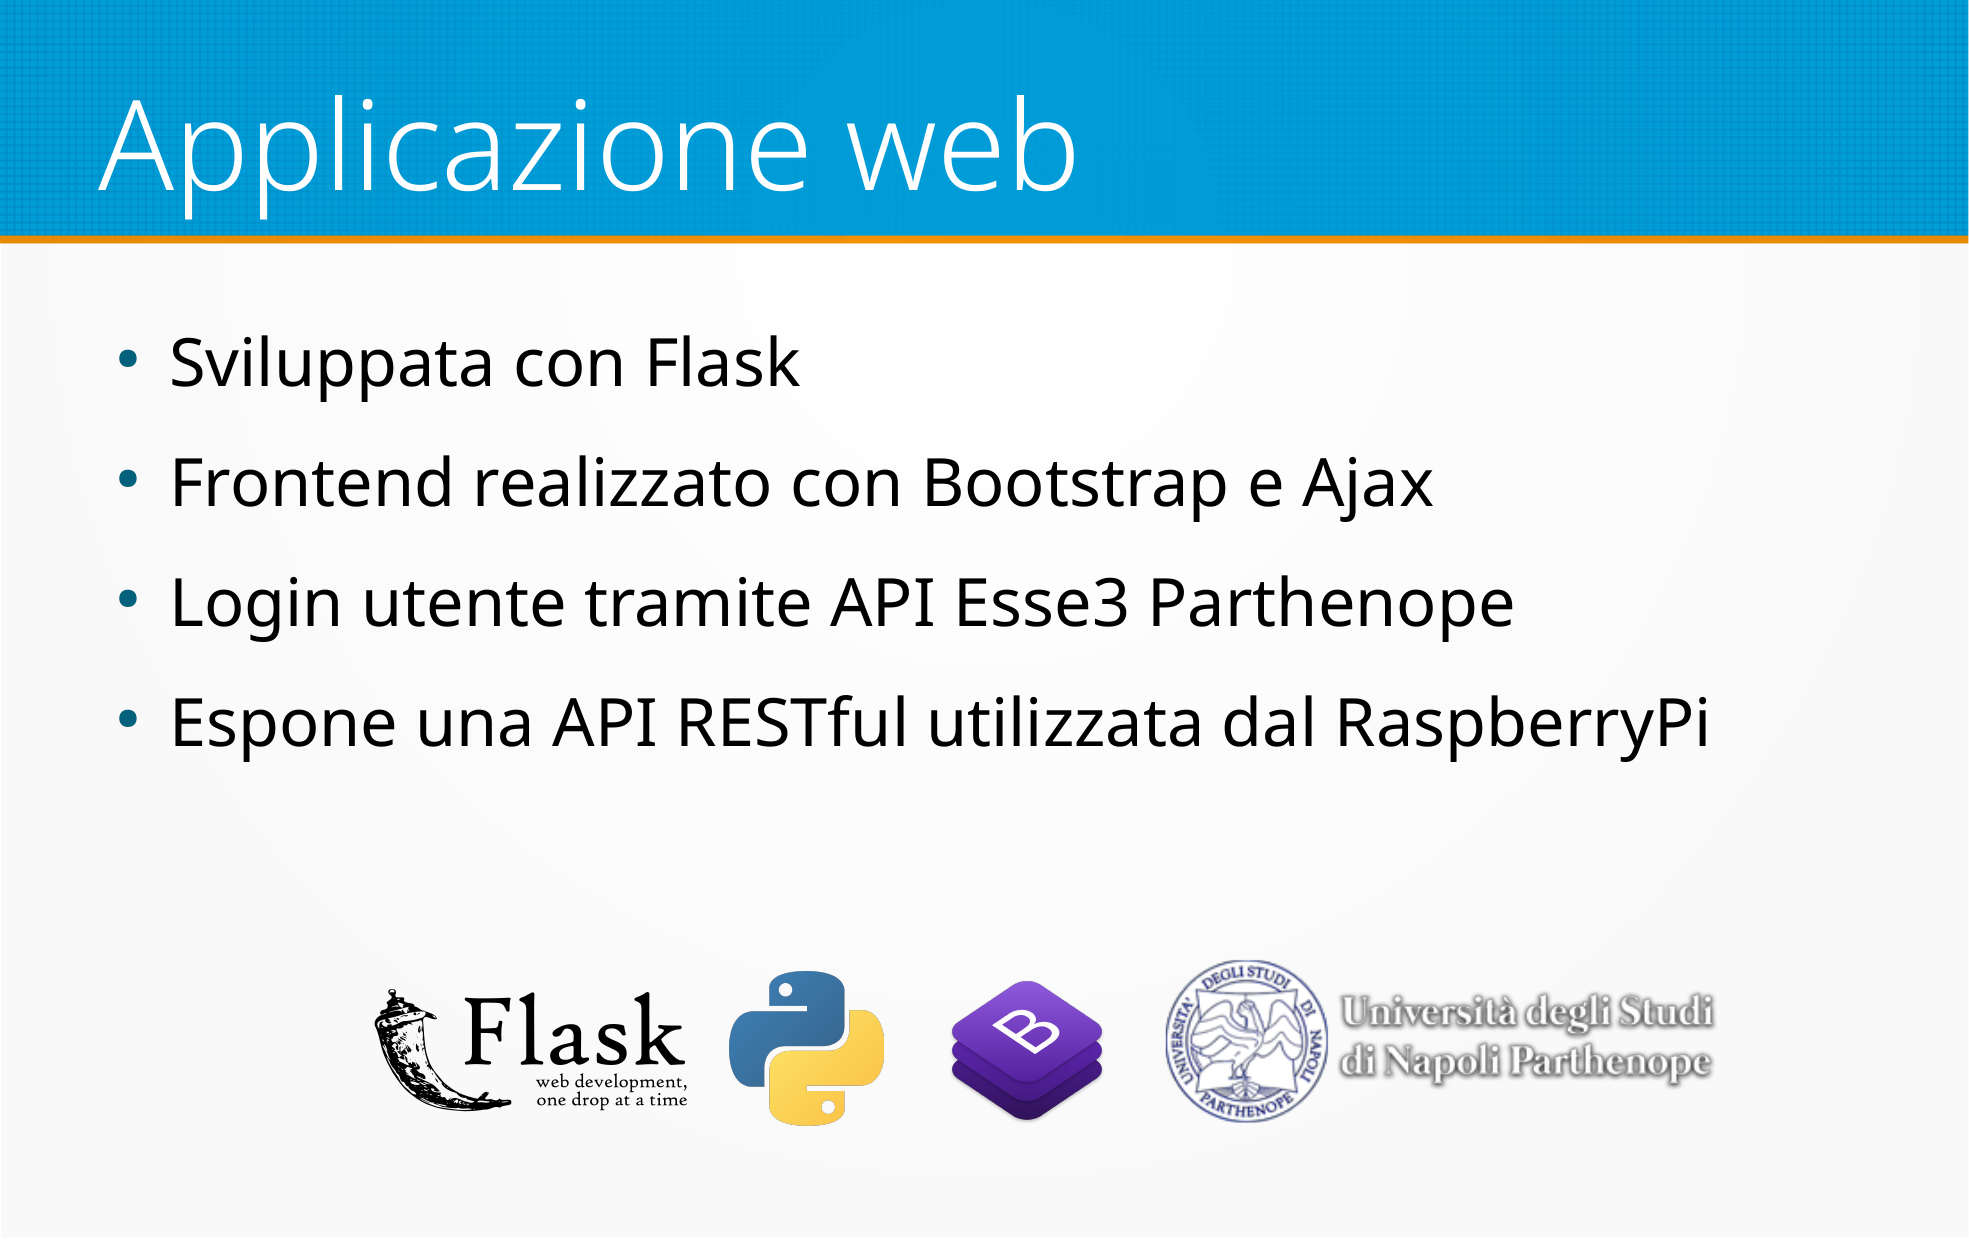

# Applicazione web
Sviluppata con Flask
Frontend realizzato con Bootstrap e Ajax
Login utente tramite API Esse3 Parthenope
Espone una API RESTful utilizzata dal RaspberryPi